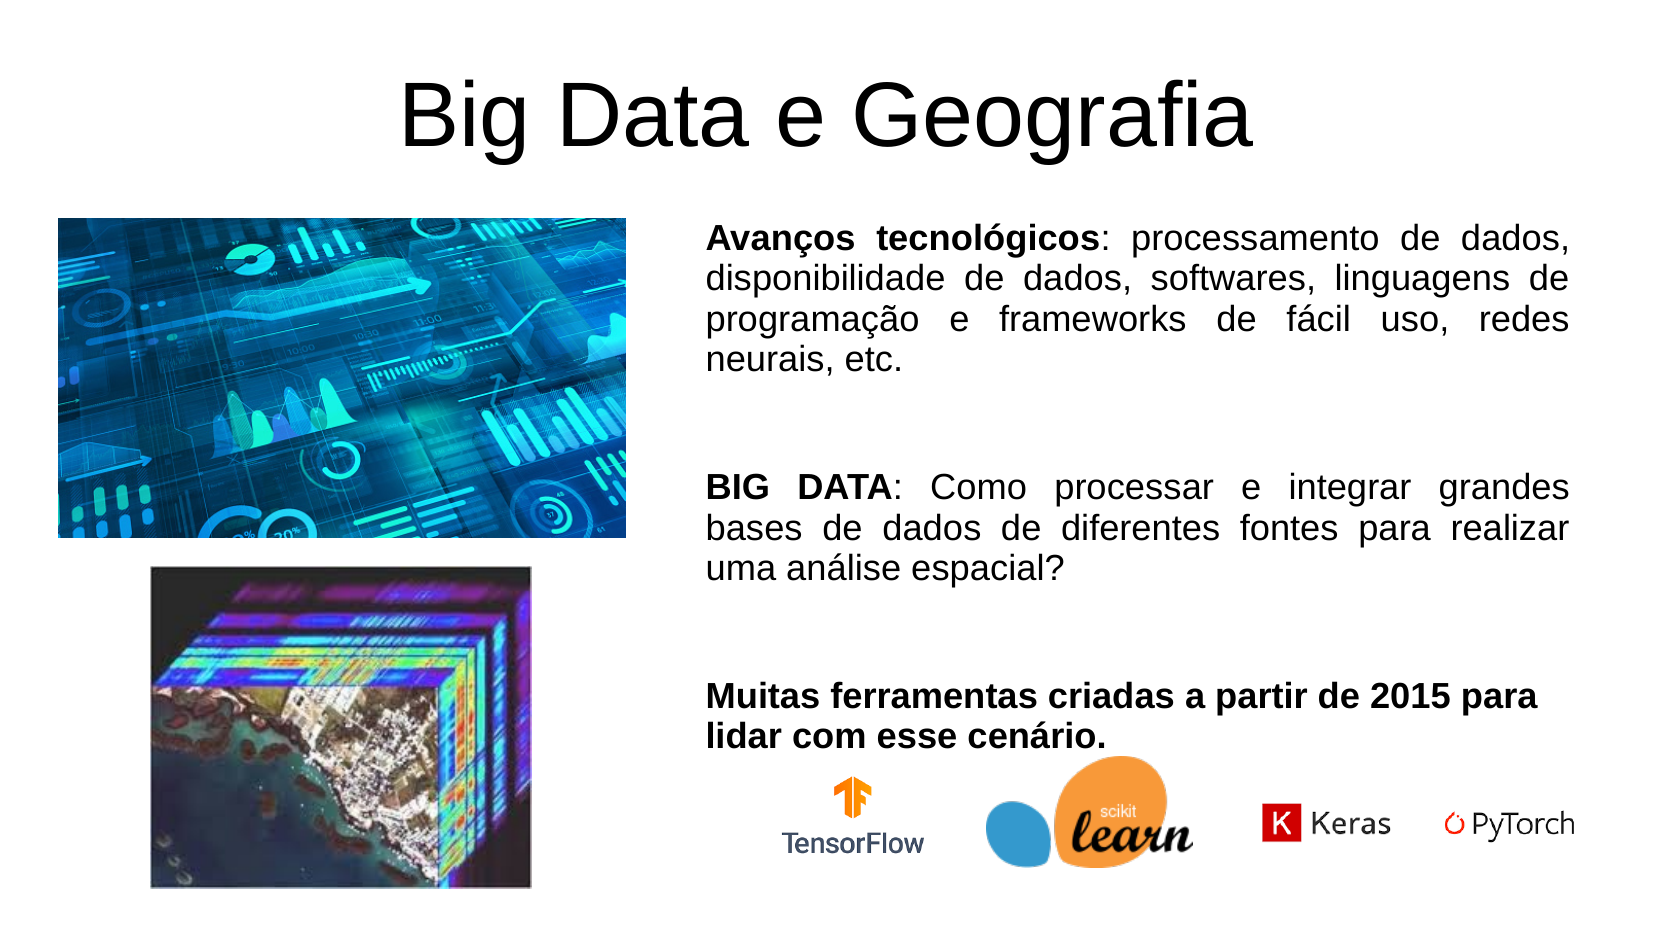

# Big Data e Geografia
Avanços tecnológicos: processamento de dados, disponibilidade de dados, softwares, linguagens de programação e frameworks de fácil uso, redes neurais, etc.
BIG DATA: Como processar e integrar grandes bases de dados de diferentes fontes para realizar uma análise espacial?
Muitas ferramentas criadas a partir de 2015 para lidar com esse cenário.